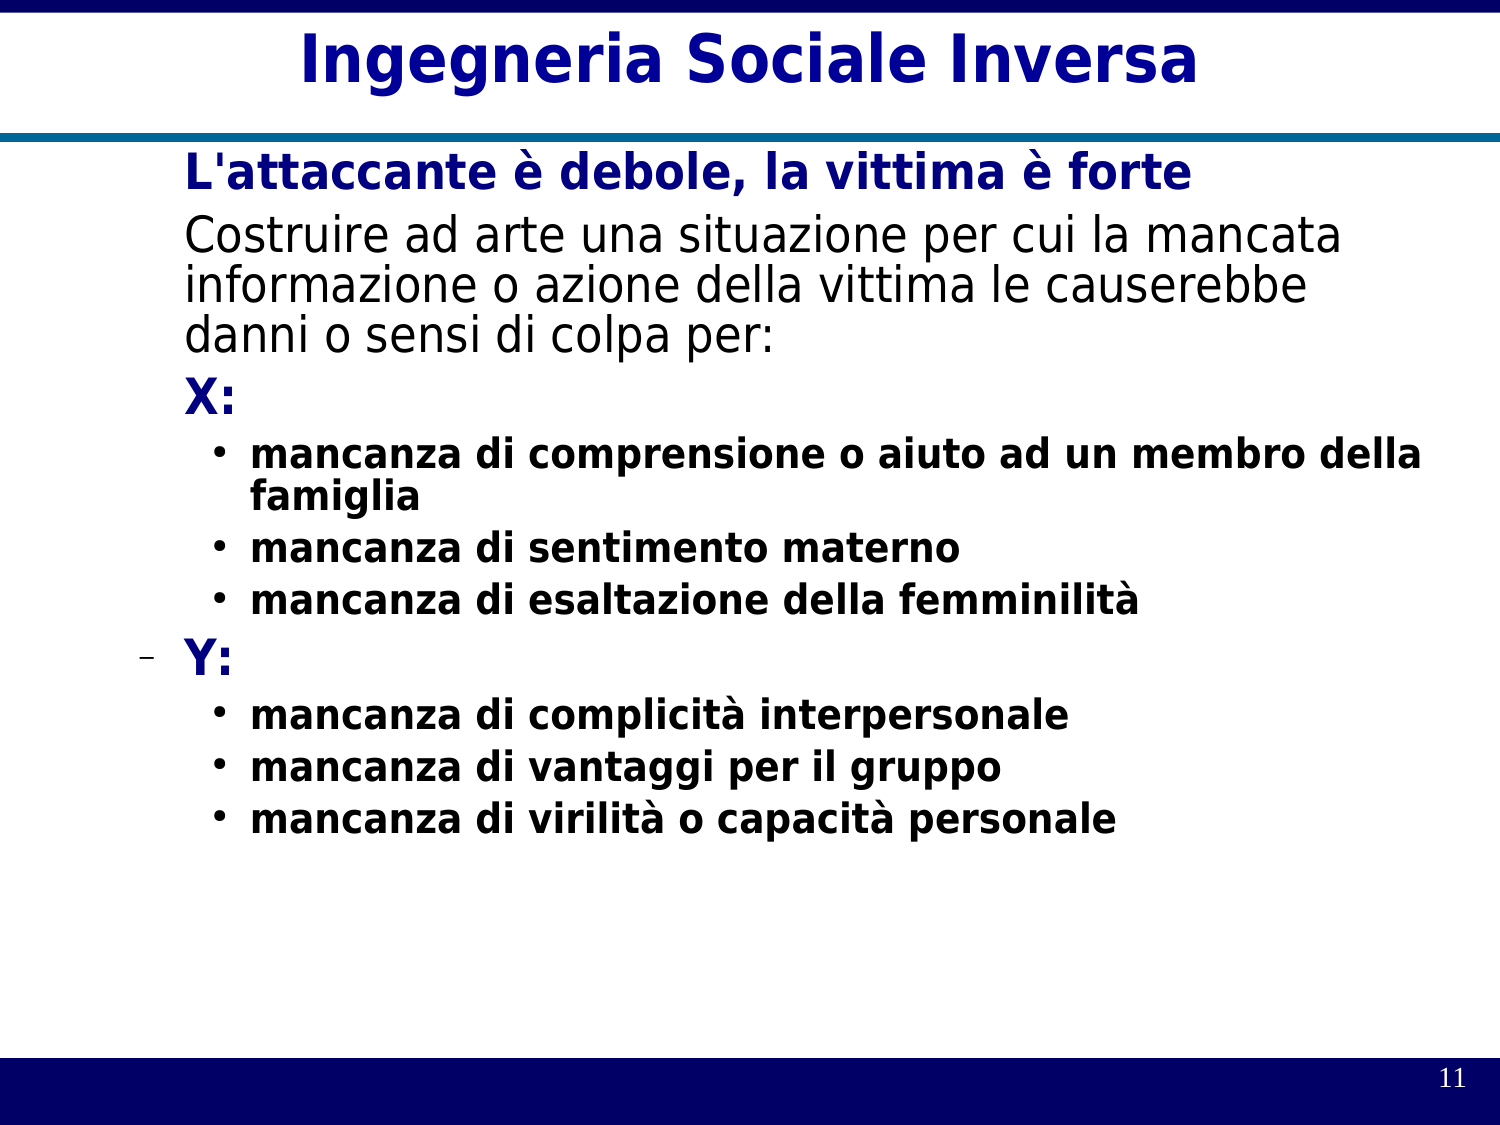

# Ingegneria Sociale Inversa
L'attaccante è debole, la vittima è forte
Costruire ad arte una situazione per cui la mancata informazione o azione della vittima le causerebbe danni o sensi di colpa per:
X:
mancanza di comprensione o aiuto ad un membro della famiglia
mancanza di sentimento materno
mancanza di esaltazione della femminilità
Y:
mancanza di complicità interpersonale
mancanza di vantaggi per il gruppo
mancanza di virilità o capacità personale